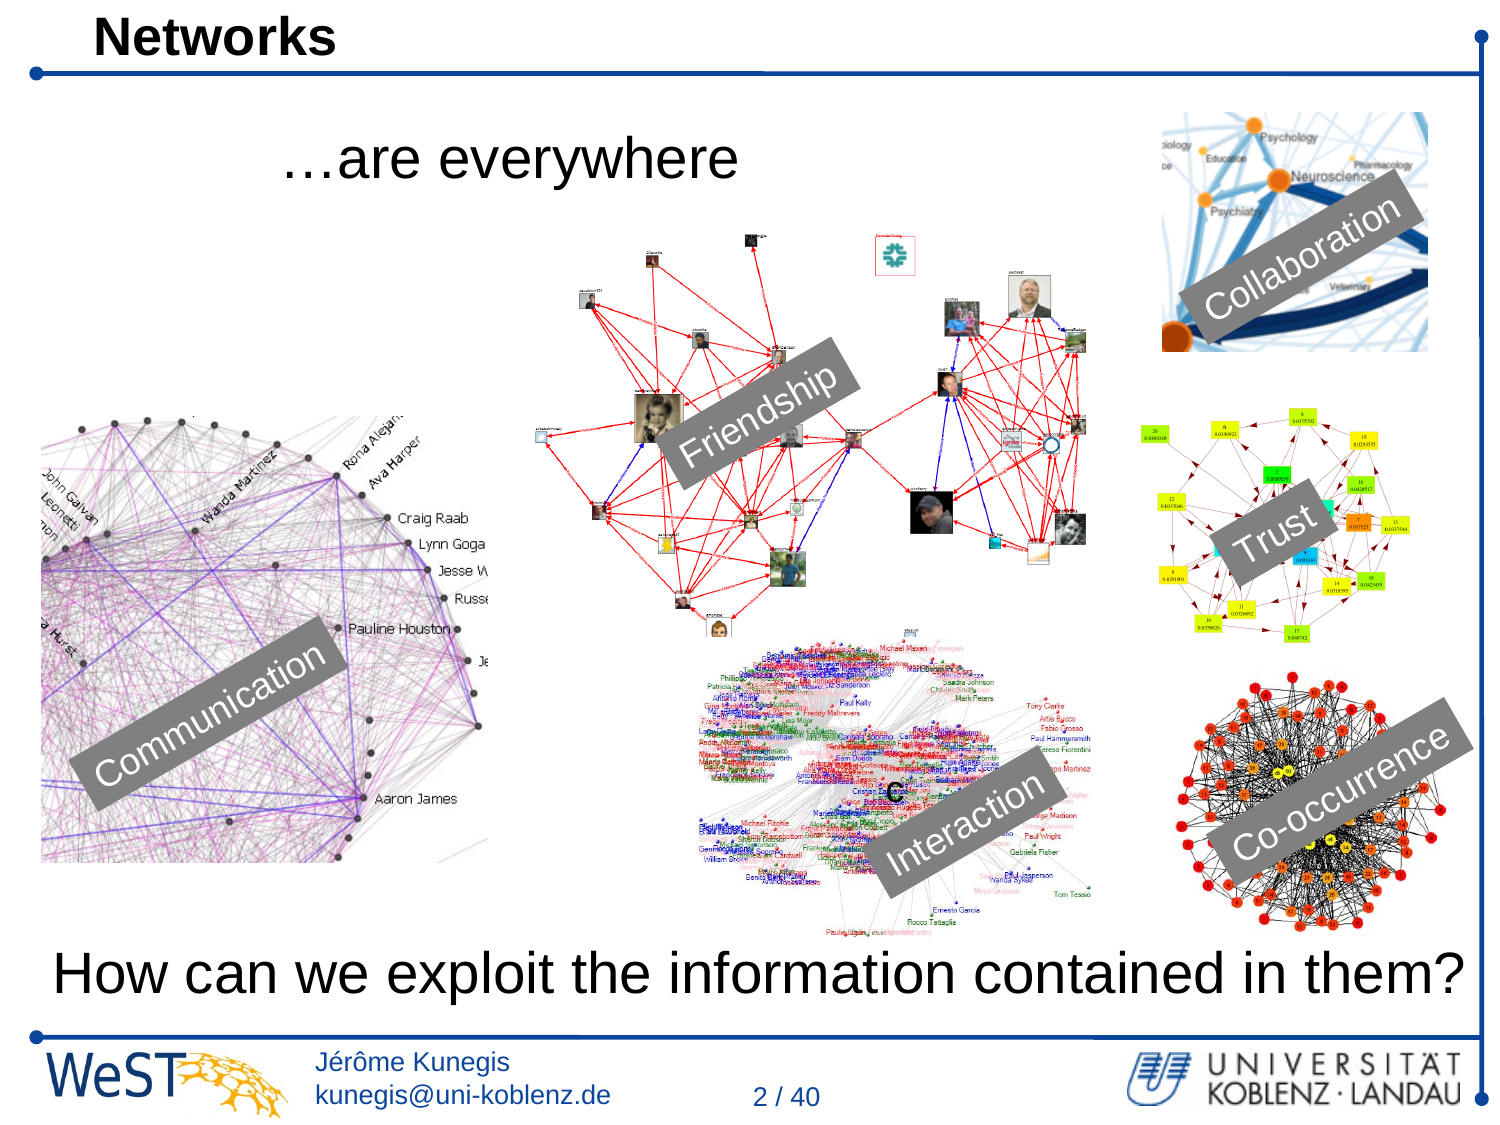

Networks
 …are everywhere
How can we exploit the information contained in them?
Collaboration
Friendship
Trust
c
Communication
Co-occurrence
Interaction